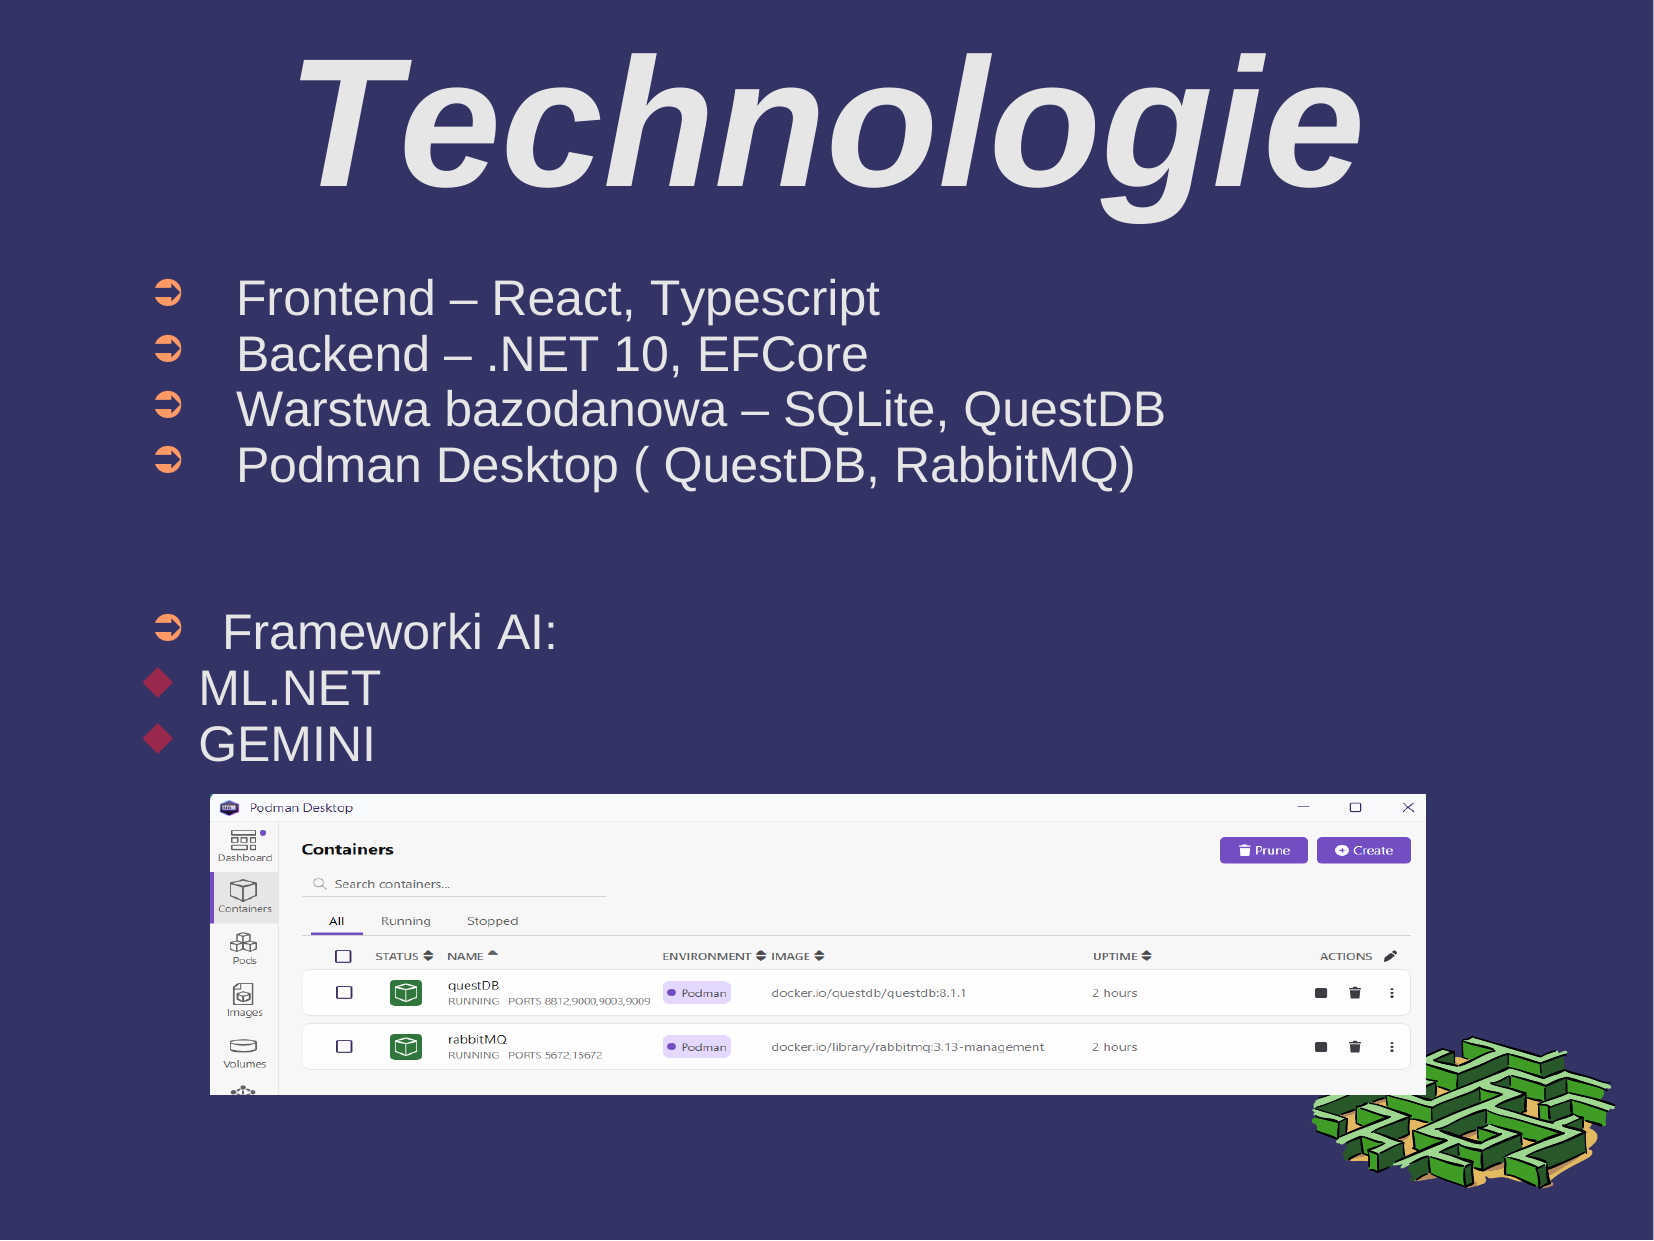

# Technologie
 Frontend – React, Typescript
 Backend – .NET 10, EFCore
 Warstwa bazodanowa – SQLite, QuestDB
 Podman Desktop ( QuestDB, RabbitMQ)
Frameworki AI:
ML.NET
GEMINI